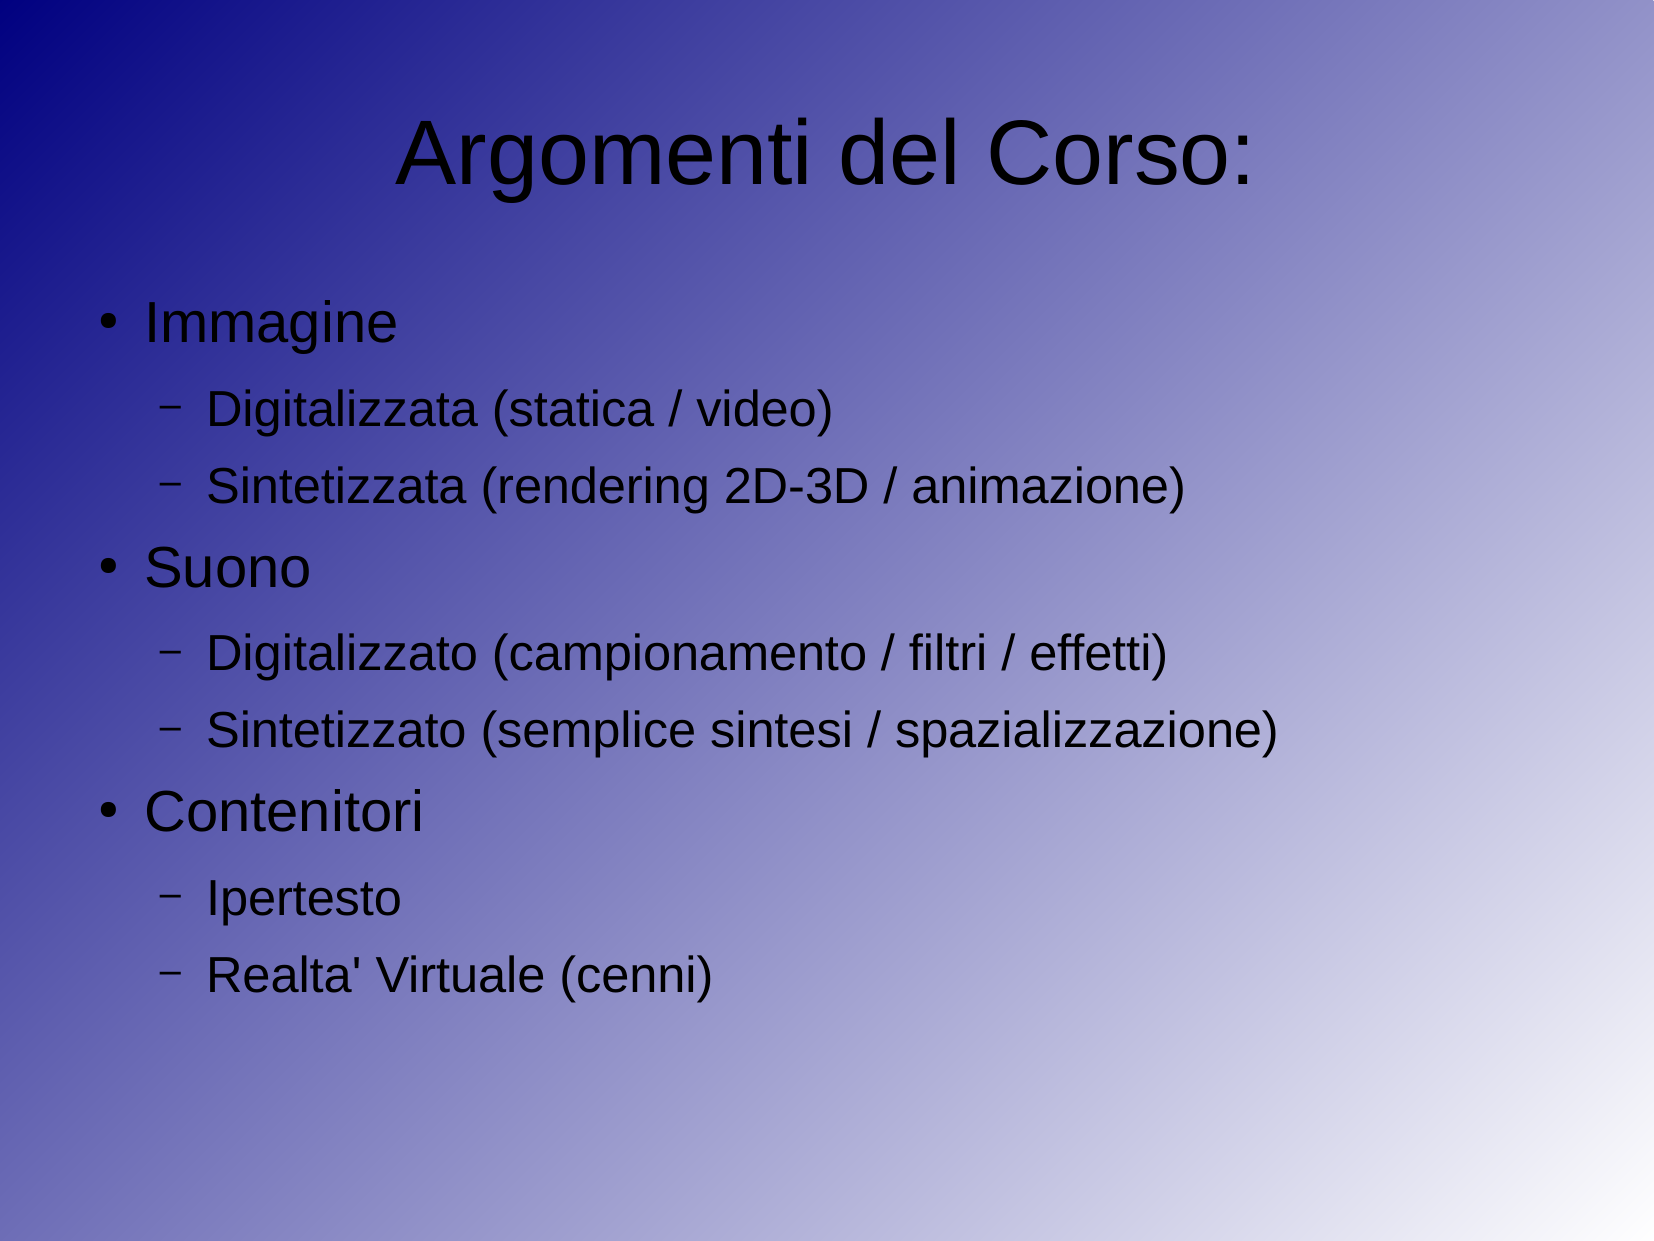

# Argomenti del Corso:
Immagine
Digitalizzata (statica / video)
Sintetizzata (rendering 2D-3D / animazione)
Suono
Digitalizzato (campionamento / filtri / effetti)
Sintetizzato (semplice sintesi / spazializzazione)
Contenitori
Ipertesto
Realta' Virtuale (cenni)